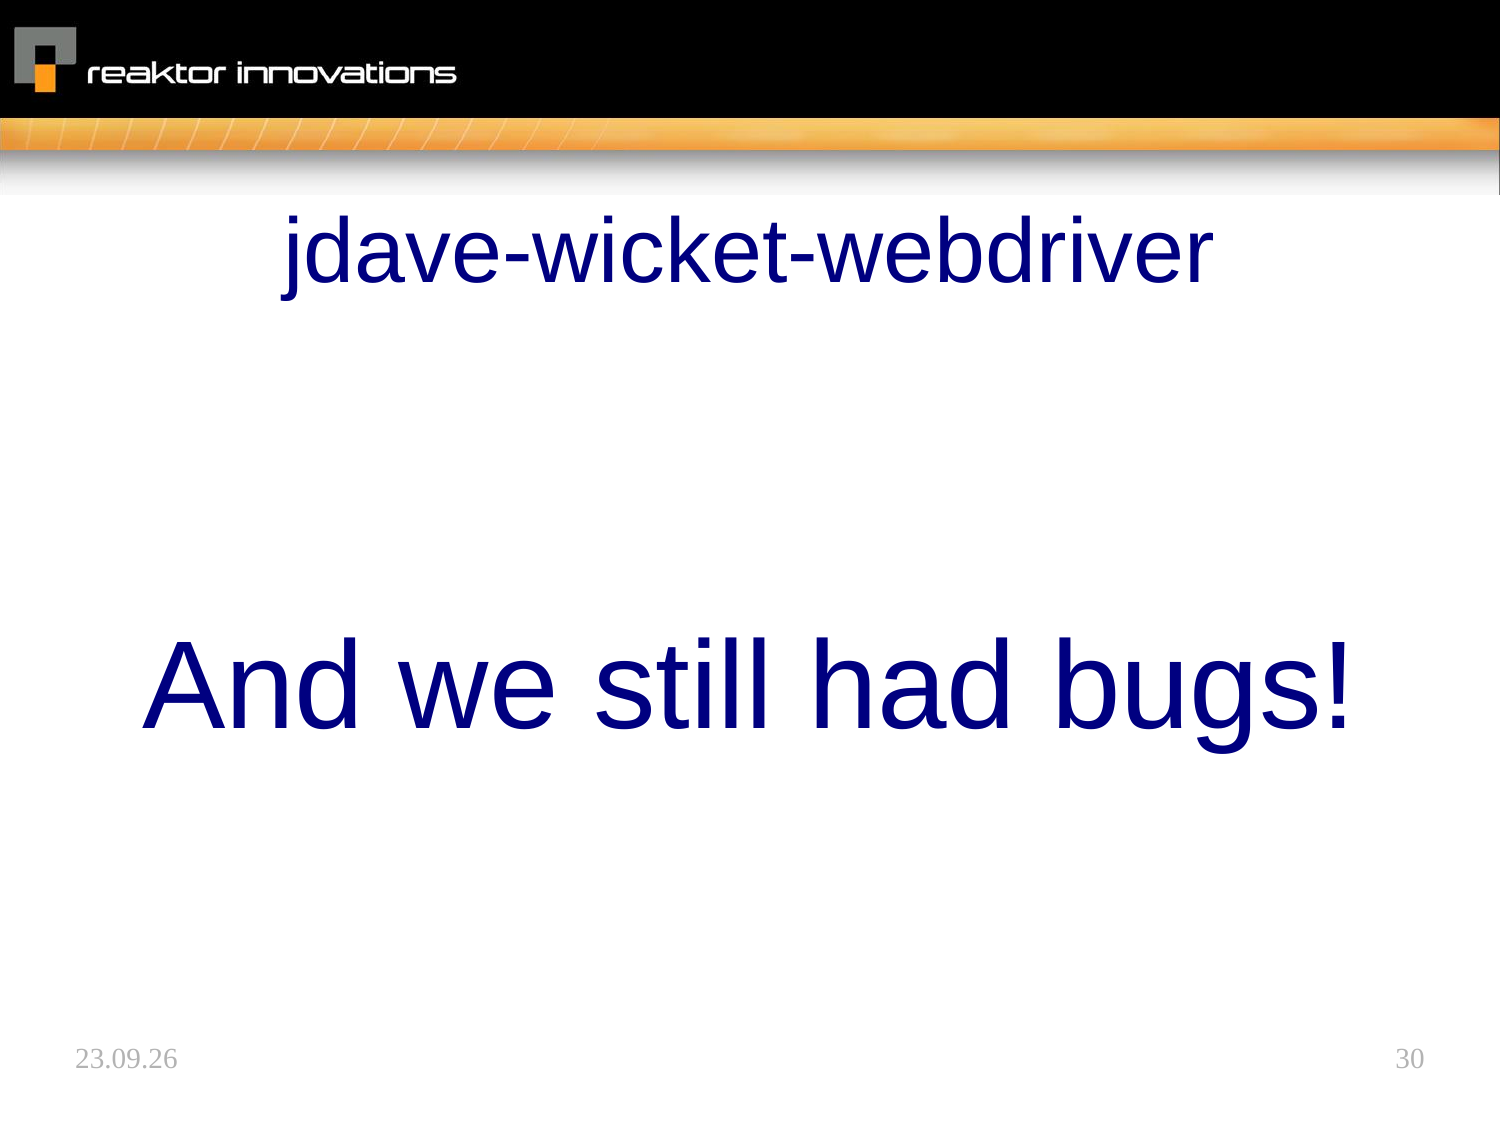

# jdave-wicket-webdriver
And we still had bugs!
30